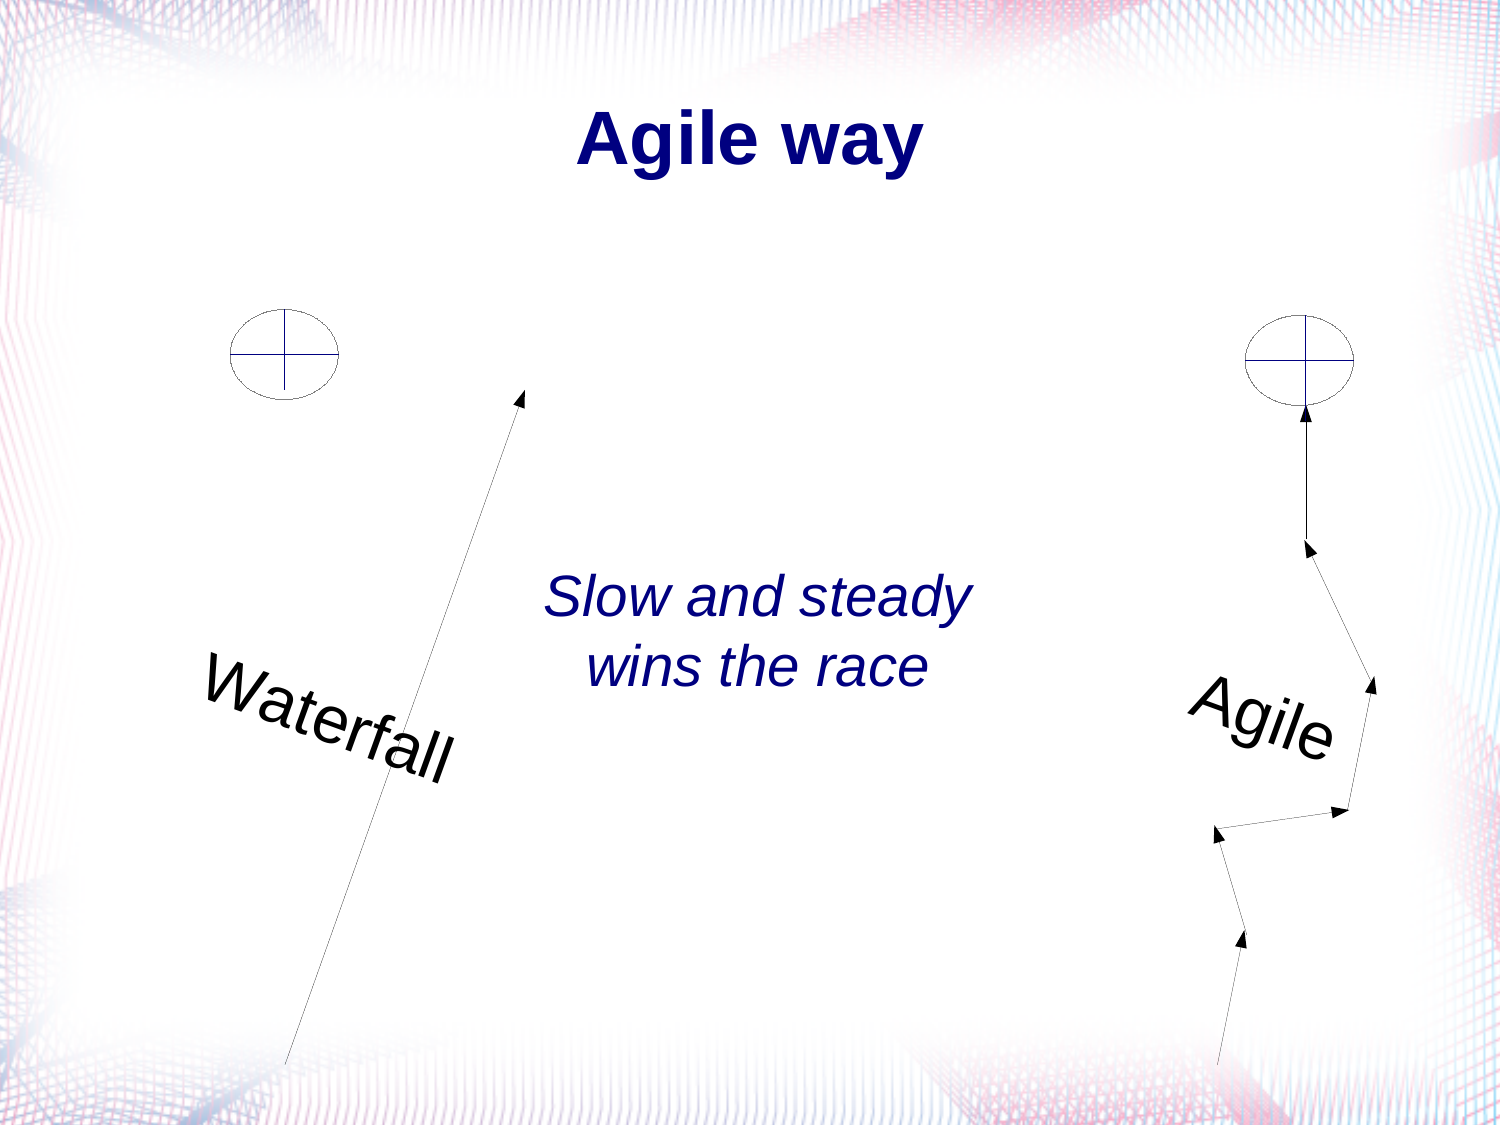

# Agile way
Slow and steady
wins the race
Agile
Waterfall